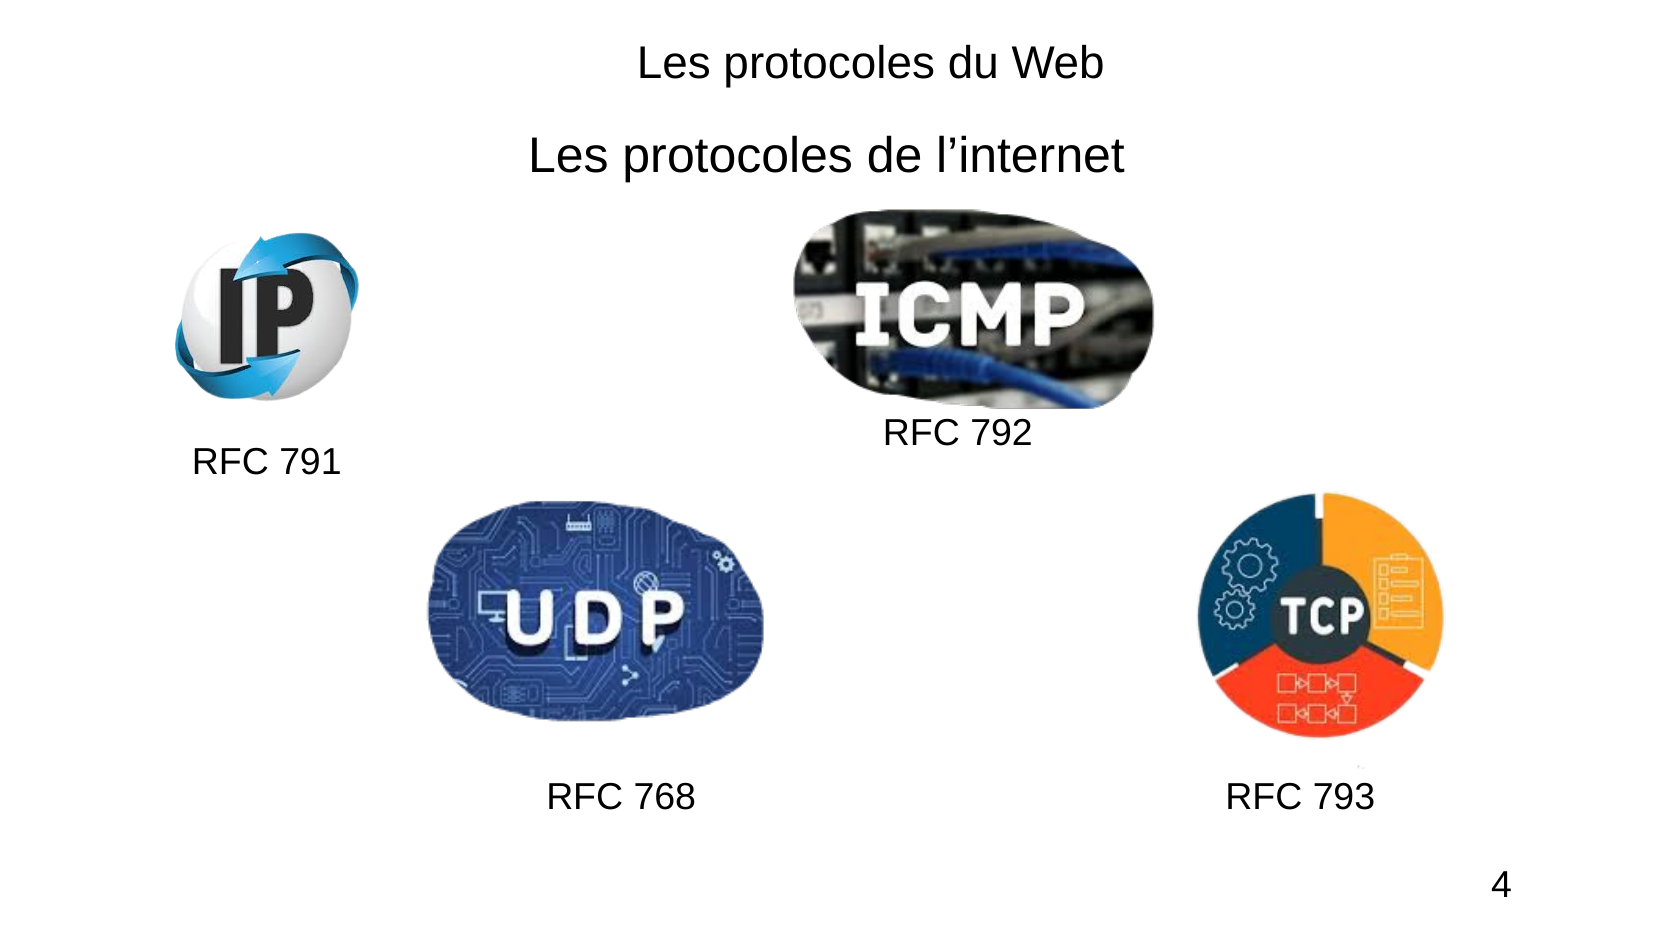

Les protocoles du Web
Les protocoles de l’internet
RFC 792
RFC 791
RFC 768
RFC 793
#